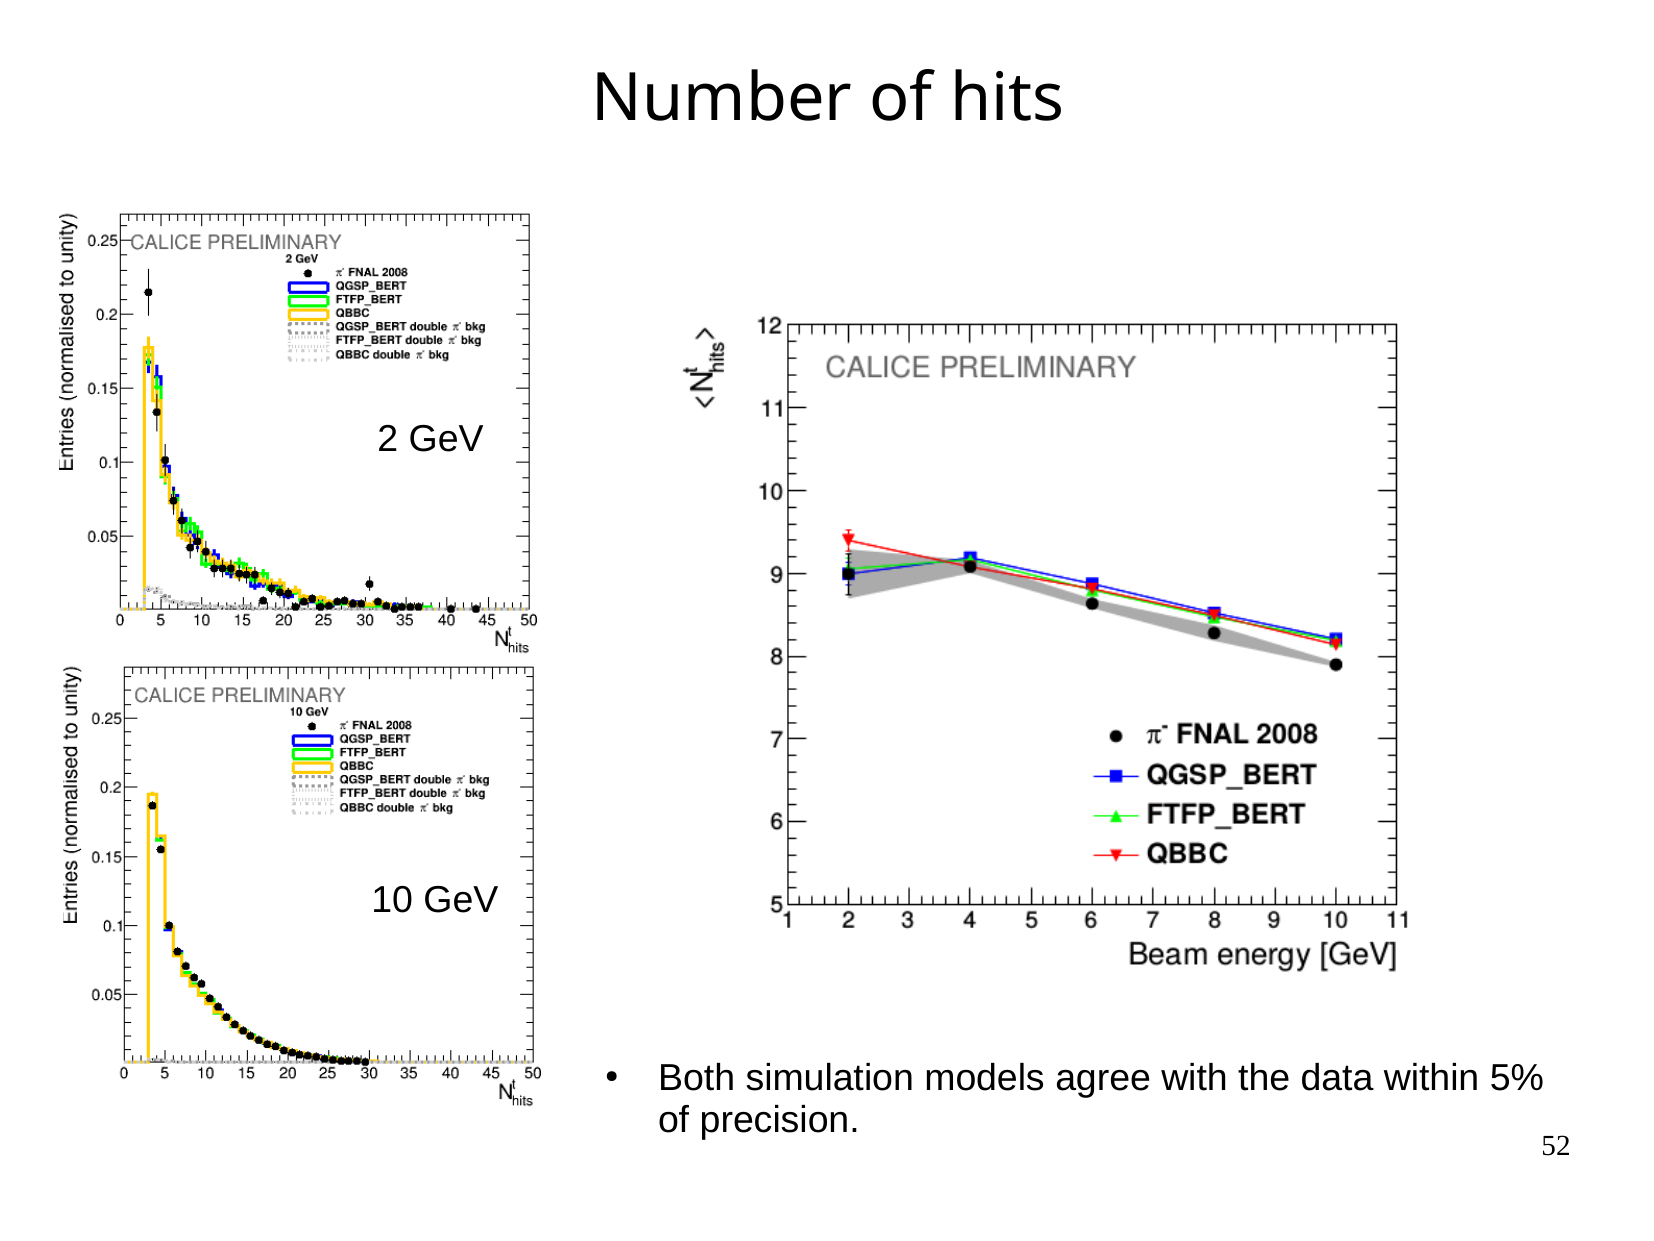

# Number of hits
2 GeV
10 GeV
Both simulation models agree with the data within 5% of precision.
52